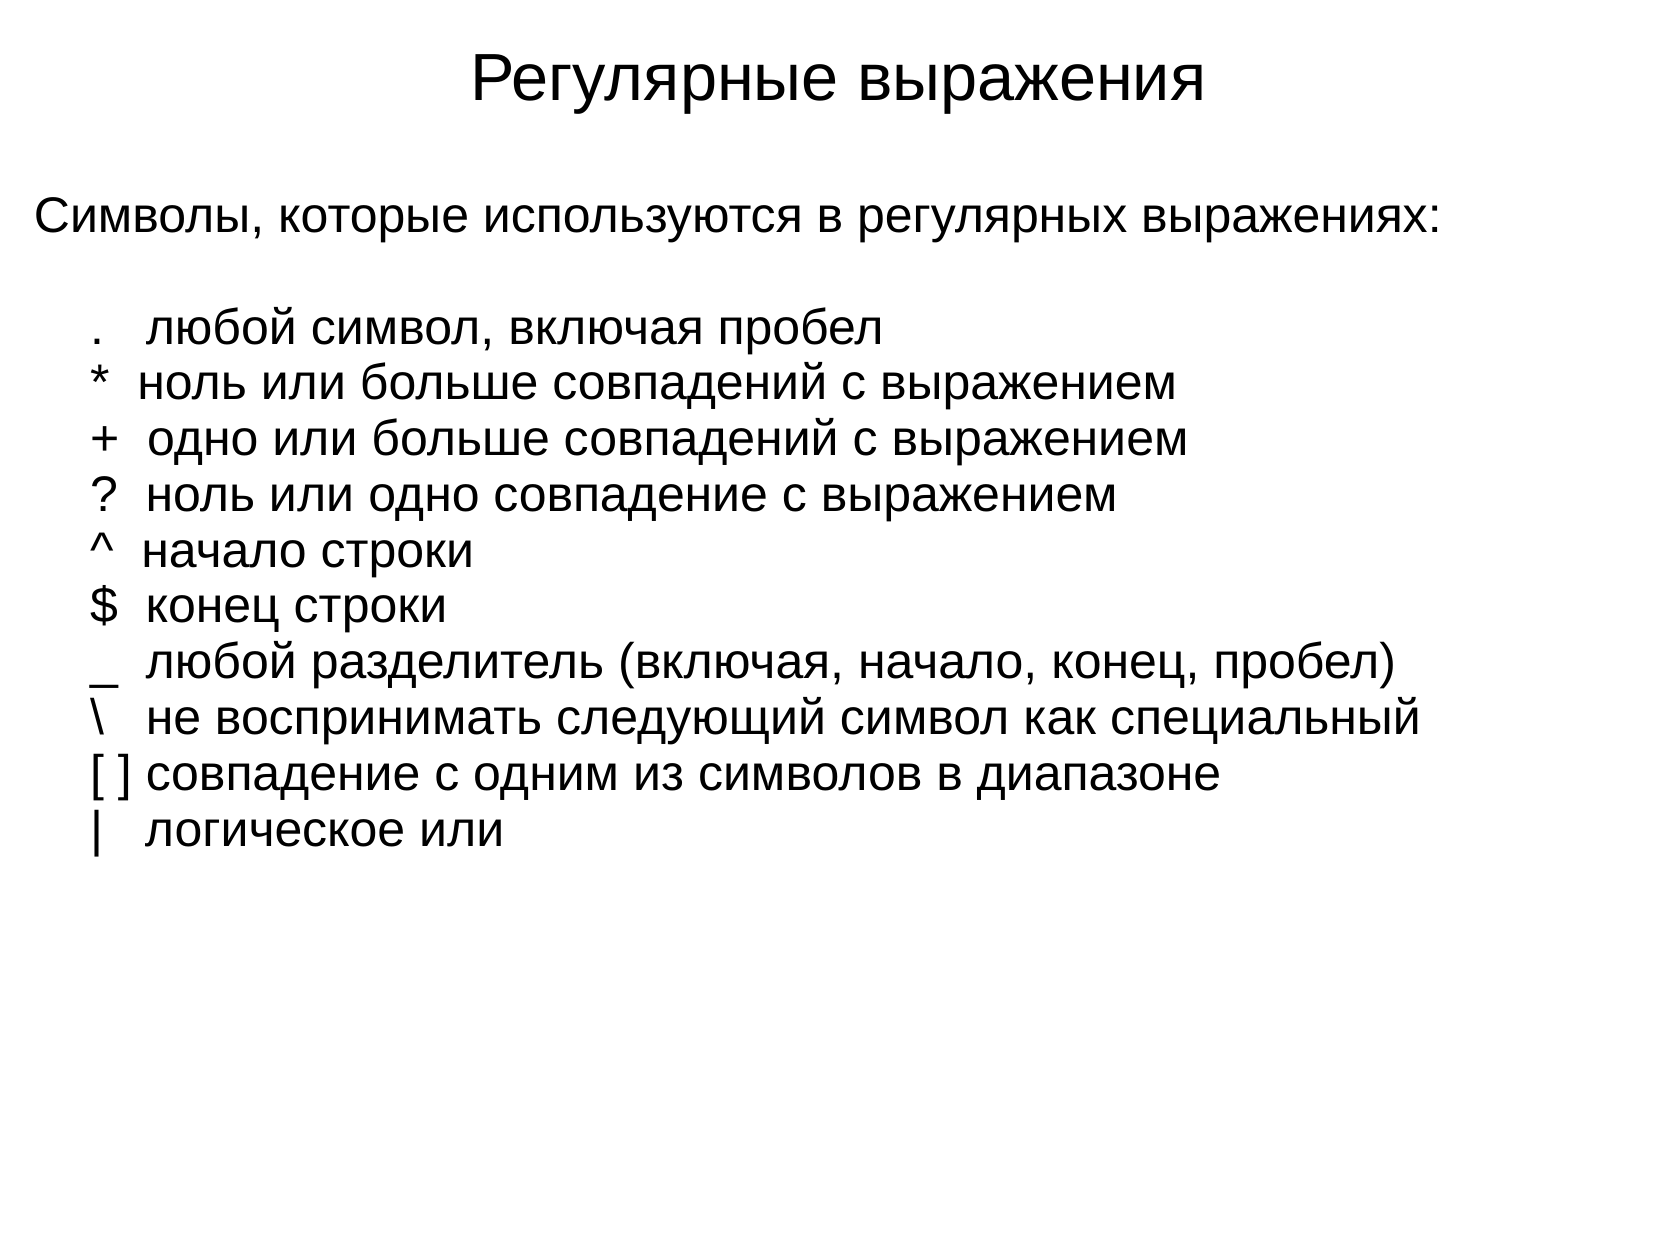

# Регулярные выражения
Символы, которые используются в регулярных выражениях:
 . любой символ, включая пробел
 * ноль или больше совпадений с выражением
 + одно или больше совпадений с выражением
 ? ноль или одно совпадение с выражением
 ^ начало строки
 $ конец строки
 _ любой разделитель (включая, начало, конец, пробел)
 \ не воспринимать следующий символ как специальный
 [ ] совпадение с одним из символов в диапазоне
 | логическое или